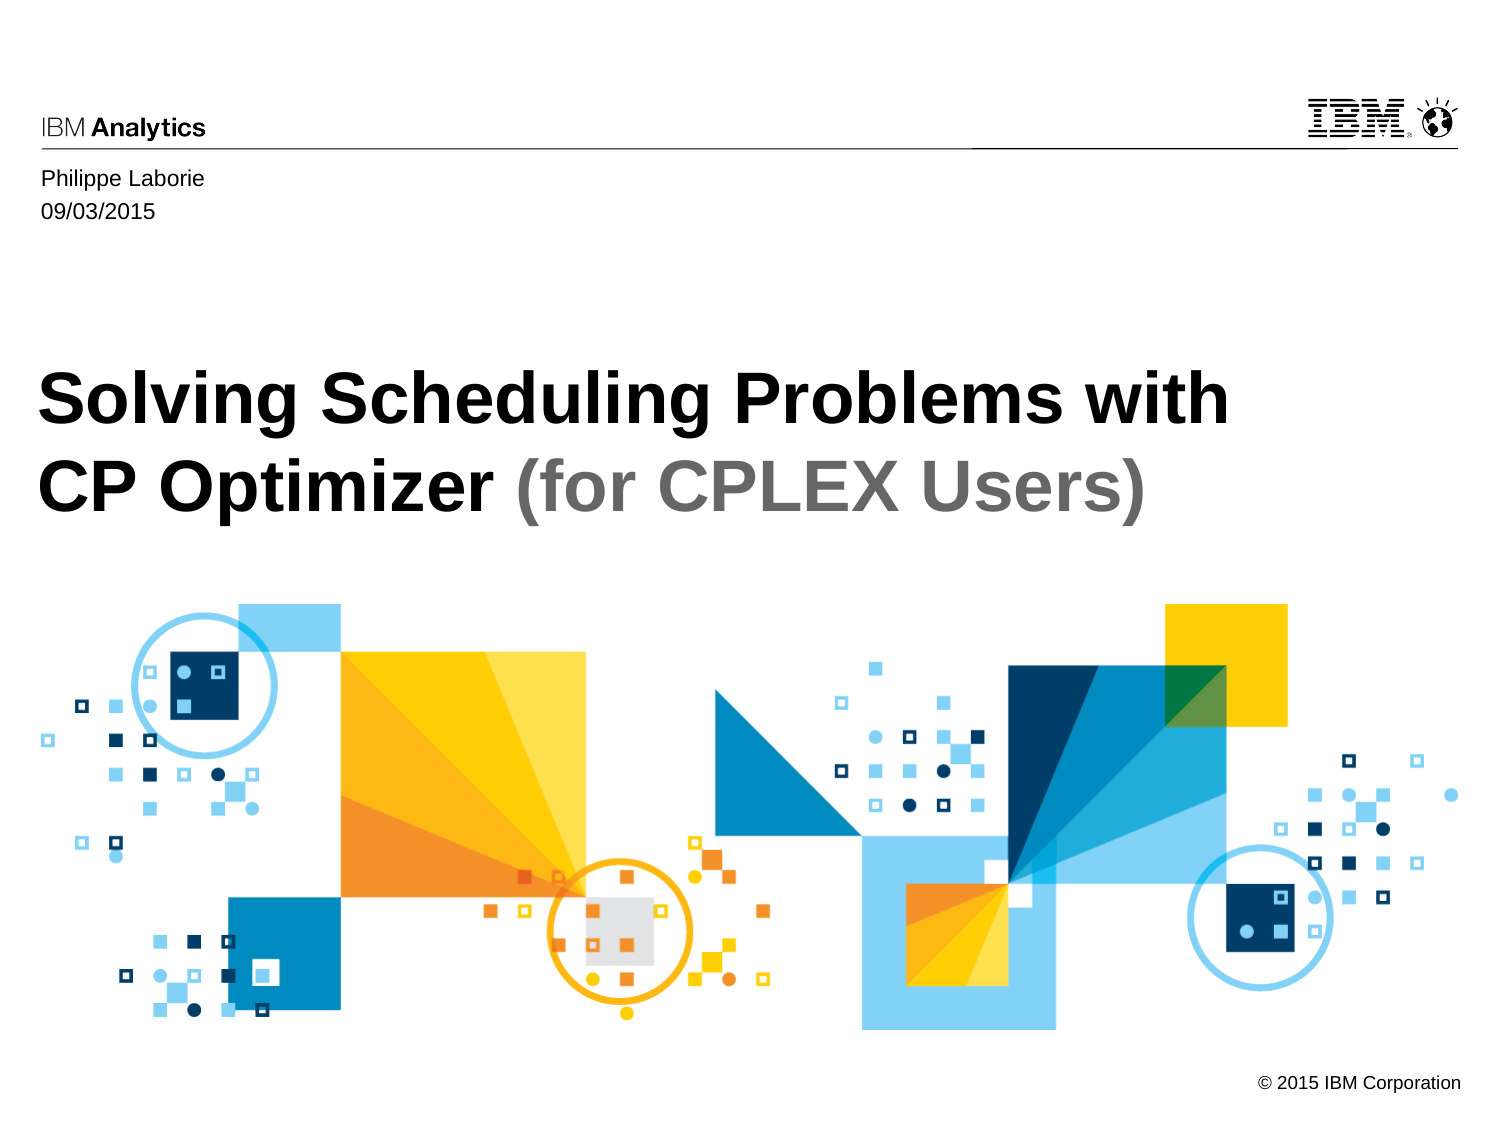

Philippe Laborie
09/03/2015
Solving Scheduling Problems with
CP Optimizer (for CPLEX Users)